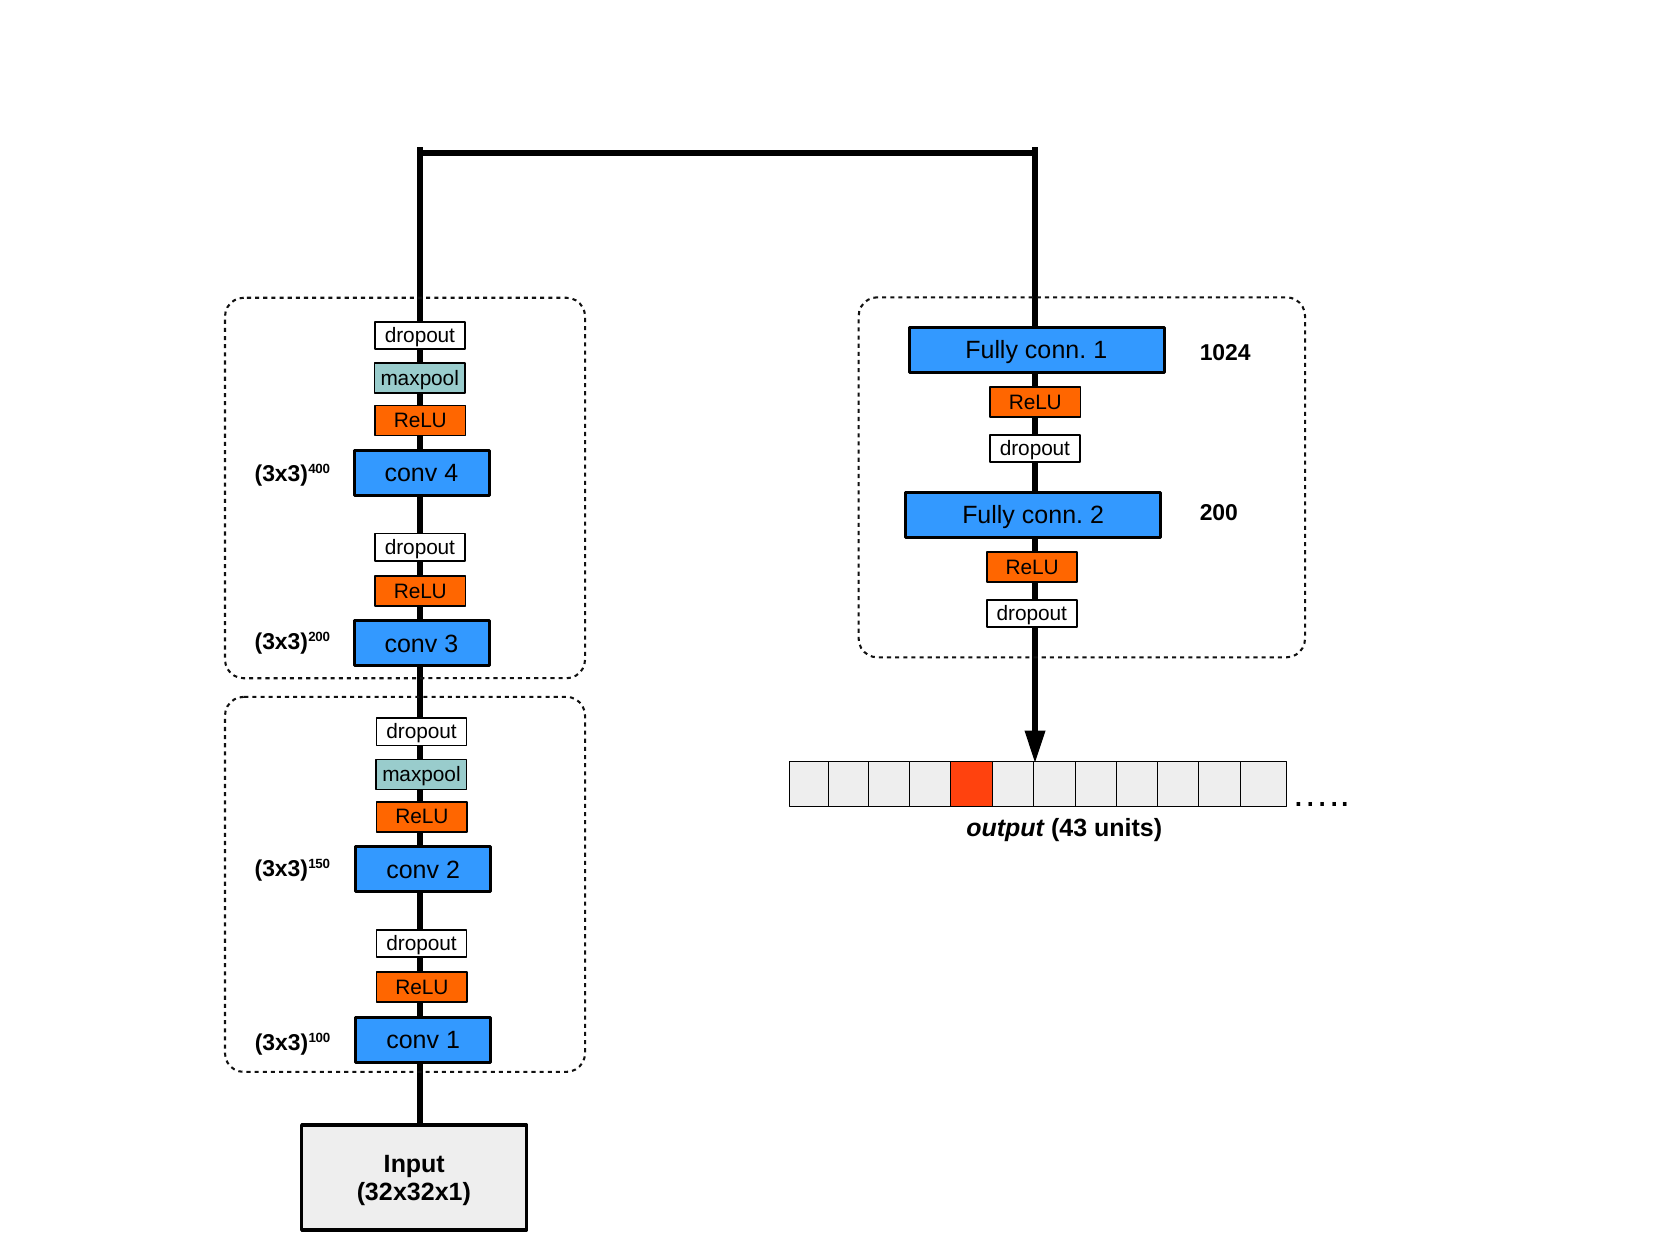

dropout
Fully conn. 1
1024
maxpool
ReLU
ReLU
dropout
conv 4
(3x3)400
Fully conn. 2
200
dropout
ReLU
ReLU
dropout
conv 3
(3x3)200
dropout
maxpool
…..
ReLU
output (43 units)
conv 2
(3x3)150
dropout
ReLU
conv 1
(3x3)100
Input
(32x32x1)